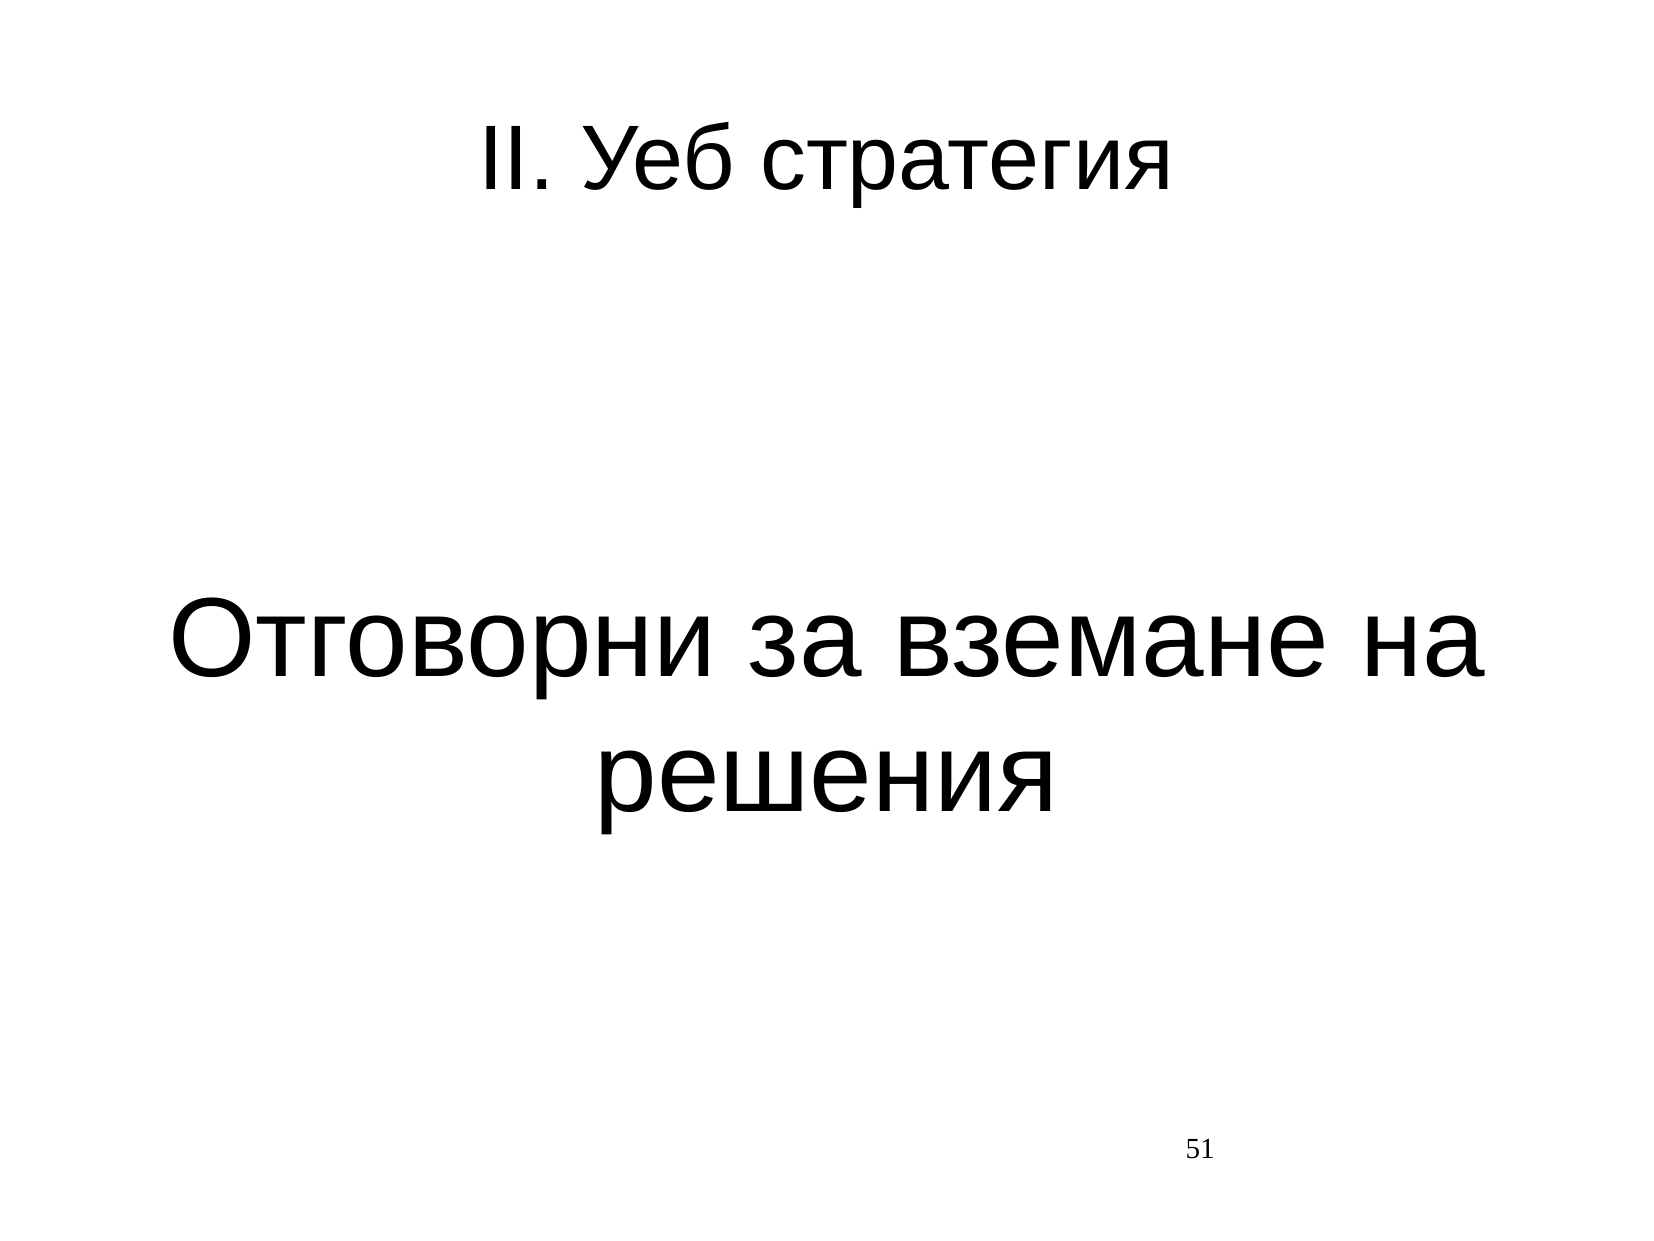

# II. Уеб стратегия
Отговорни за вземане на решения